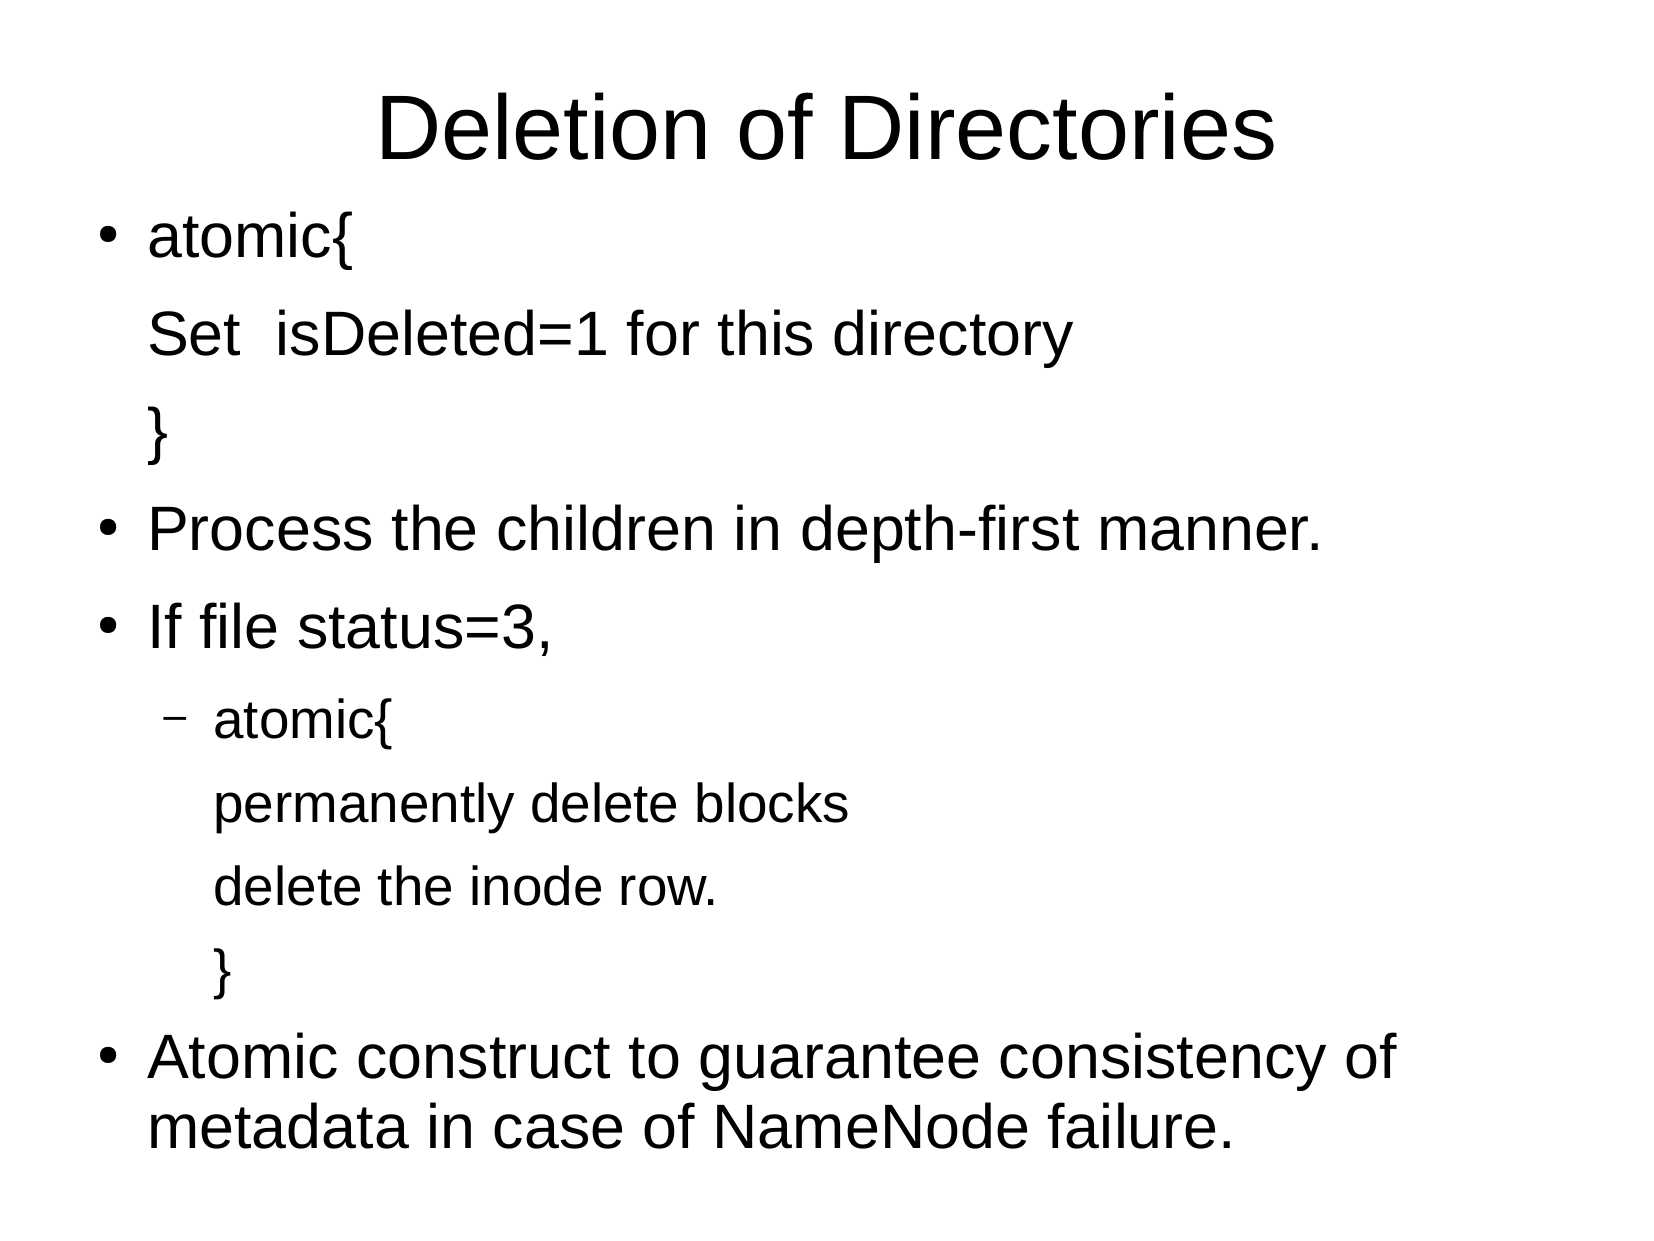

# Deletion of Directories
atomic{
Set isDeleted=1 for this directory
}
Process the children in depth-first manner.
If file status=3,
atomic{
permanently delete blocks
delete the inode row.
}
Atomic construct to guarantee consistency of metadata in case of NameNode failure.